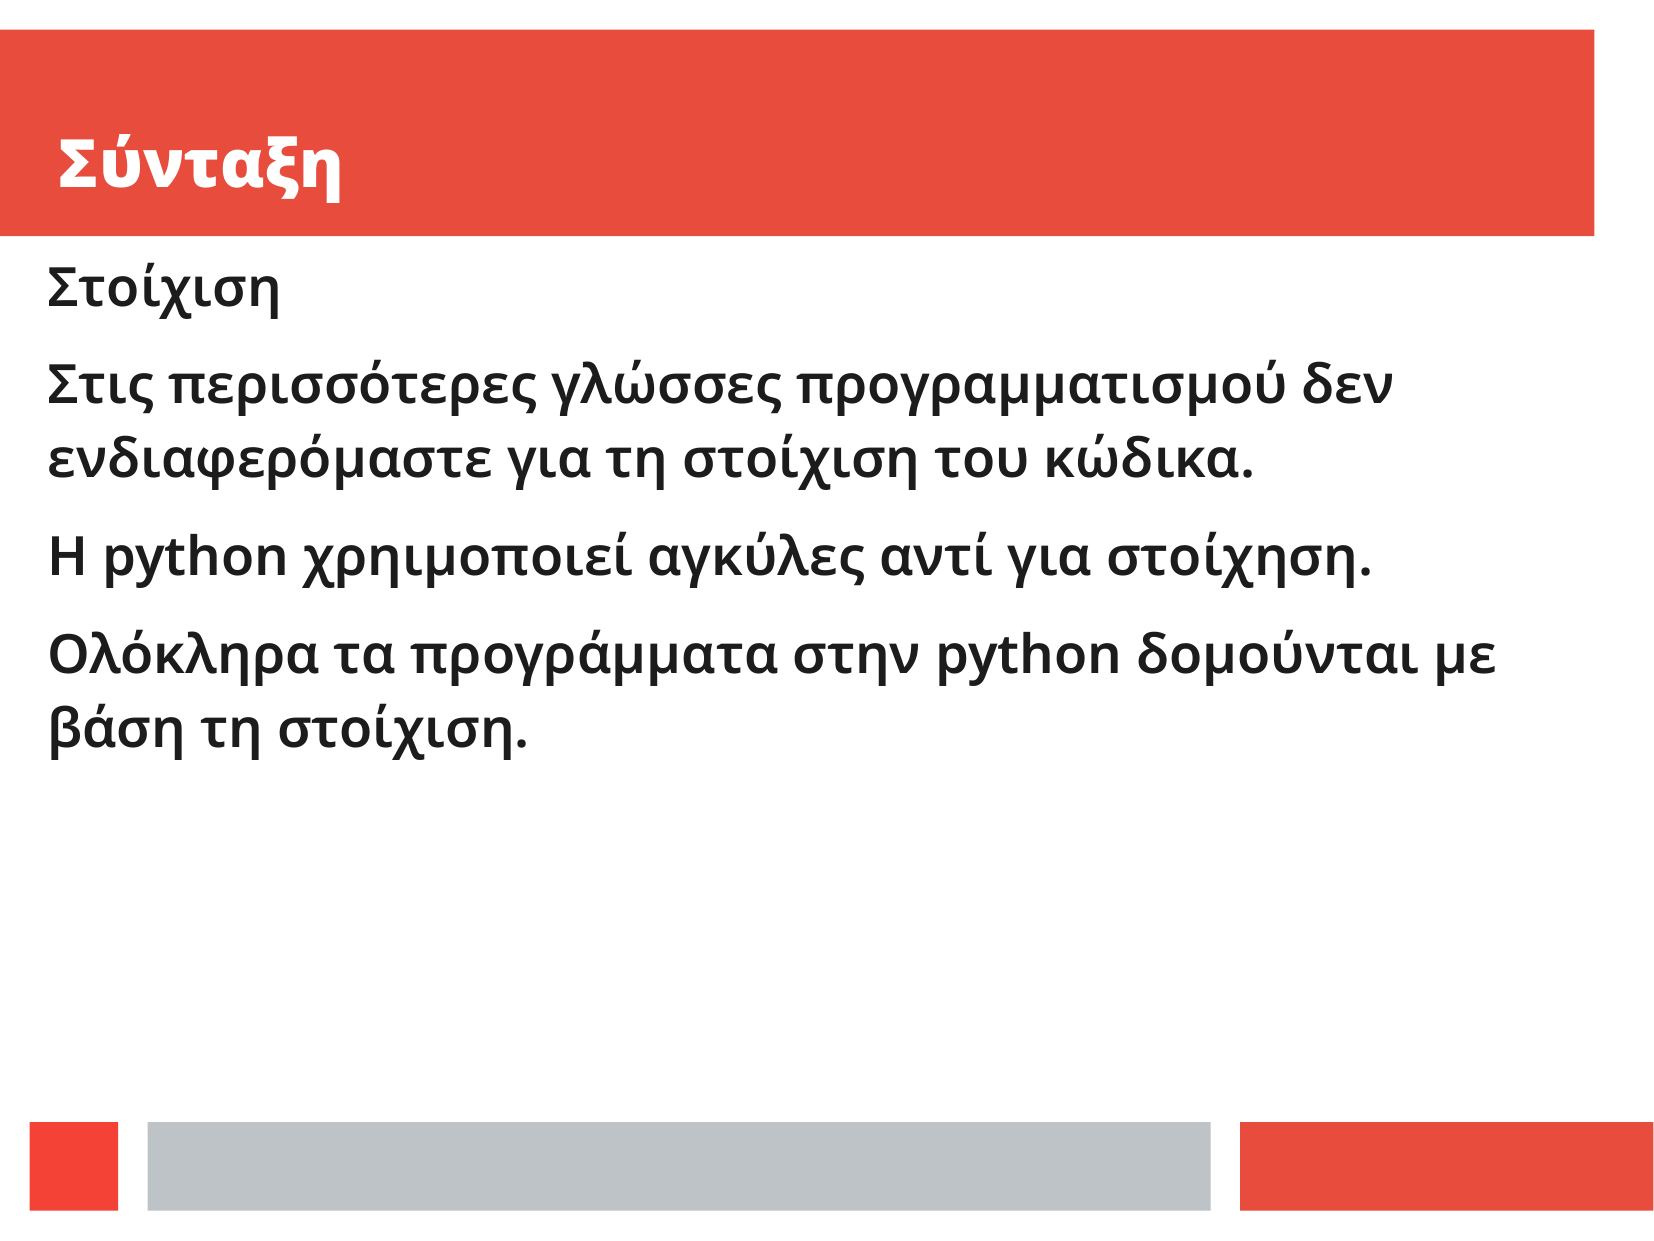

# Σύνταξη
Στοίχιση
Στις περισσότερες γλώσσες προγραμματισμού δεν ενδιαφερόμαστε για τη στοίχιση του κώδικα.
H python χρηιμοποιεί αγκύλες αντί για στοίχηση.
Ολόκληρα τα προγράμματα στην python δομούνται με βάση τη στοίχιση.